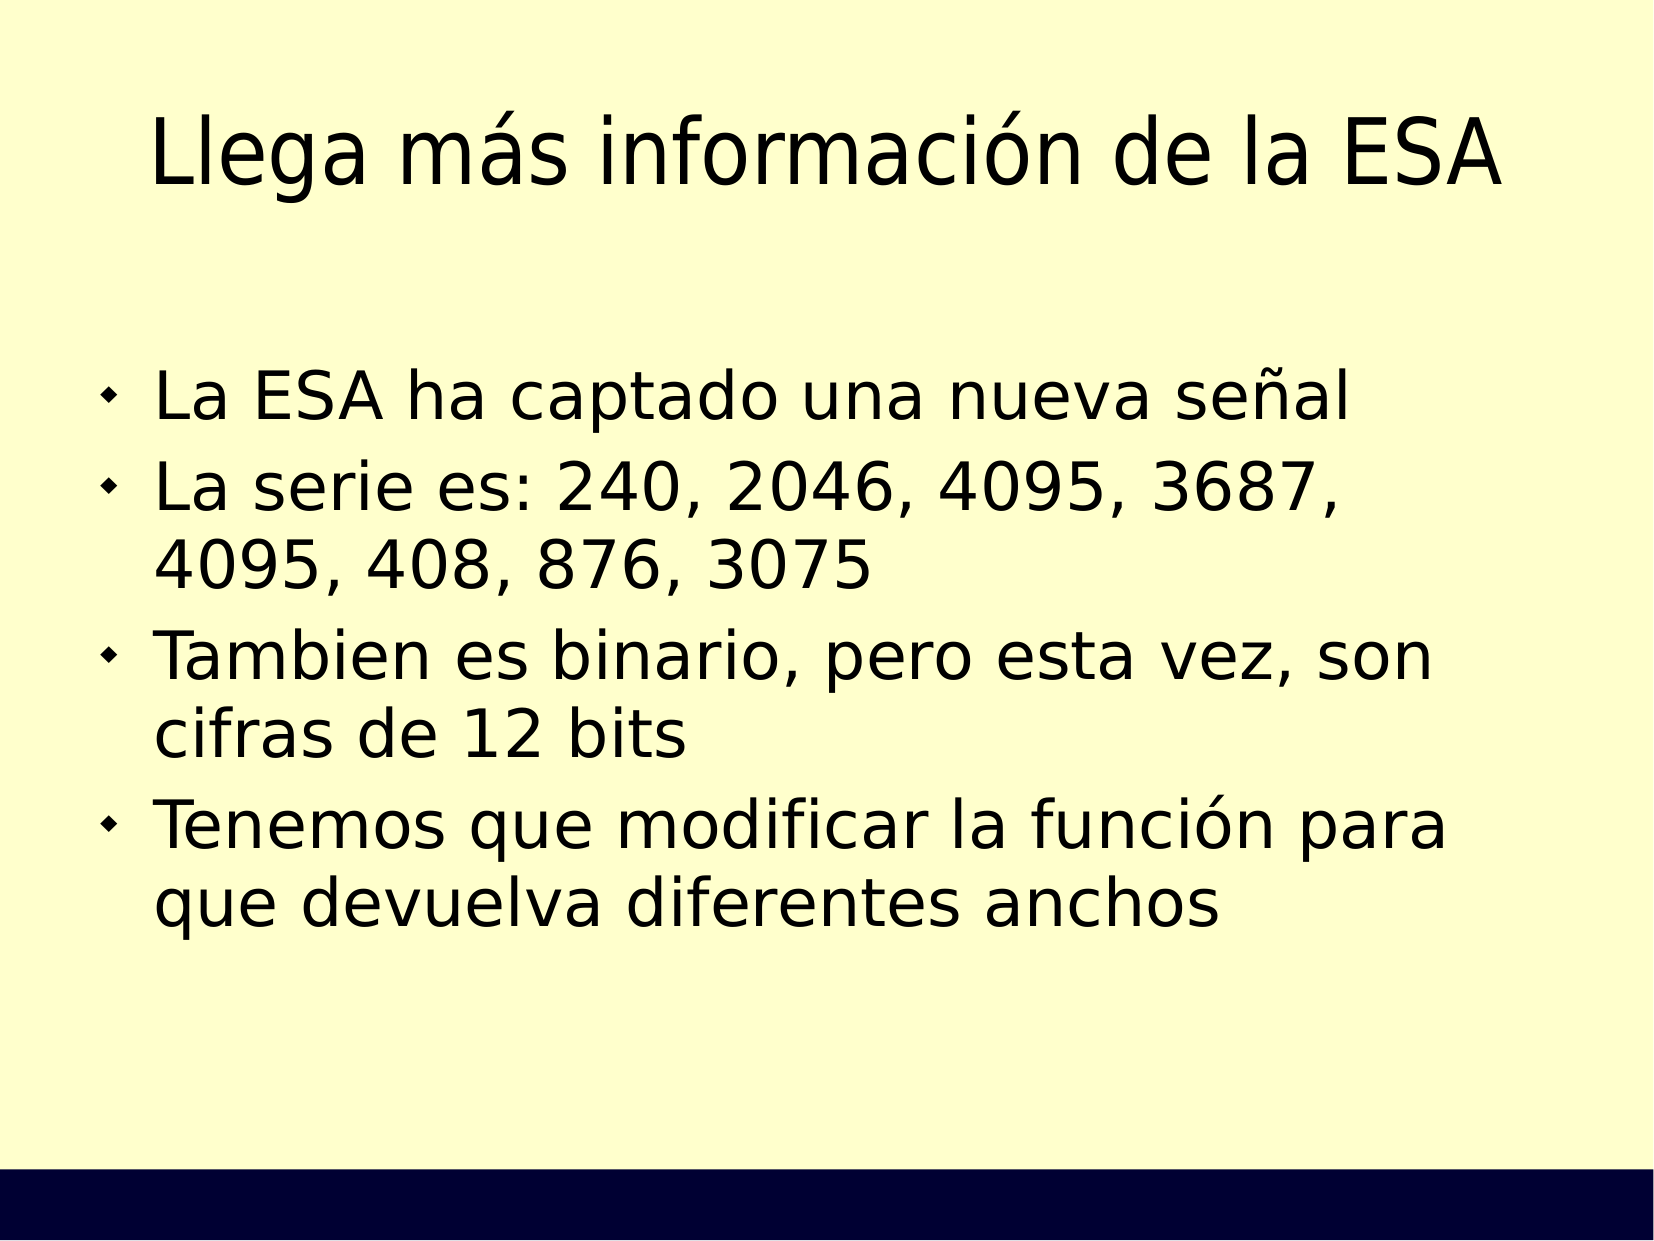

# Llega más información de la ESA
La ESA ha captado una nueva señal
La serie es: 240, 2046, 4095, 3687, 4095, 408, 876, 3075
Tambien es binario, pero esta vez, son cifras de 12 bits
Tenemos que modificar la función para que devuelva diferentes anchos